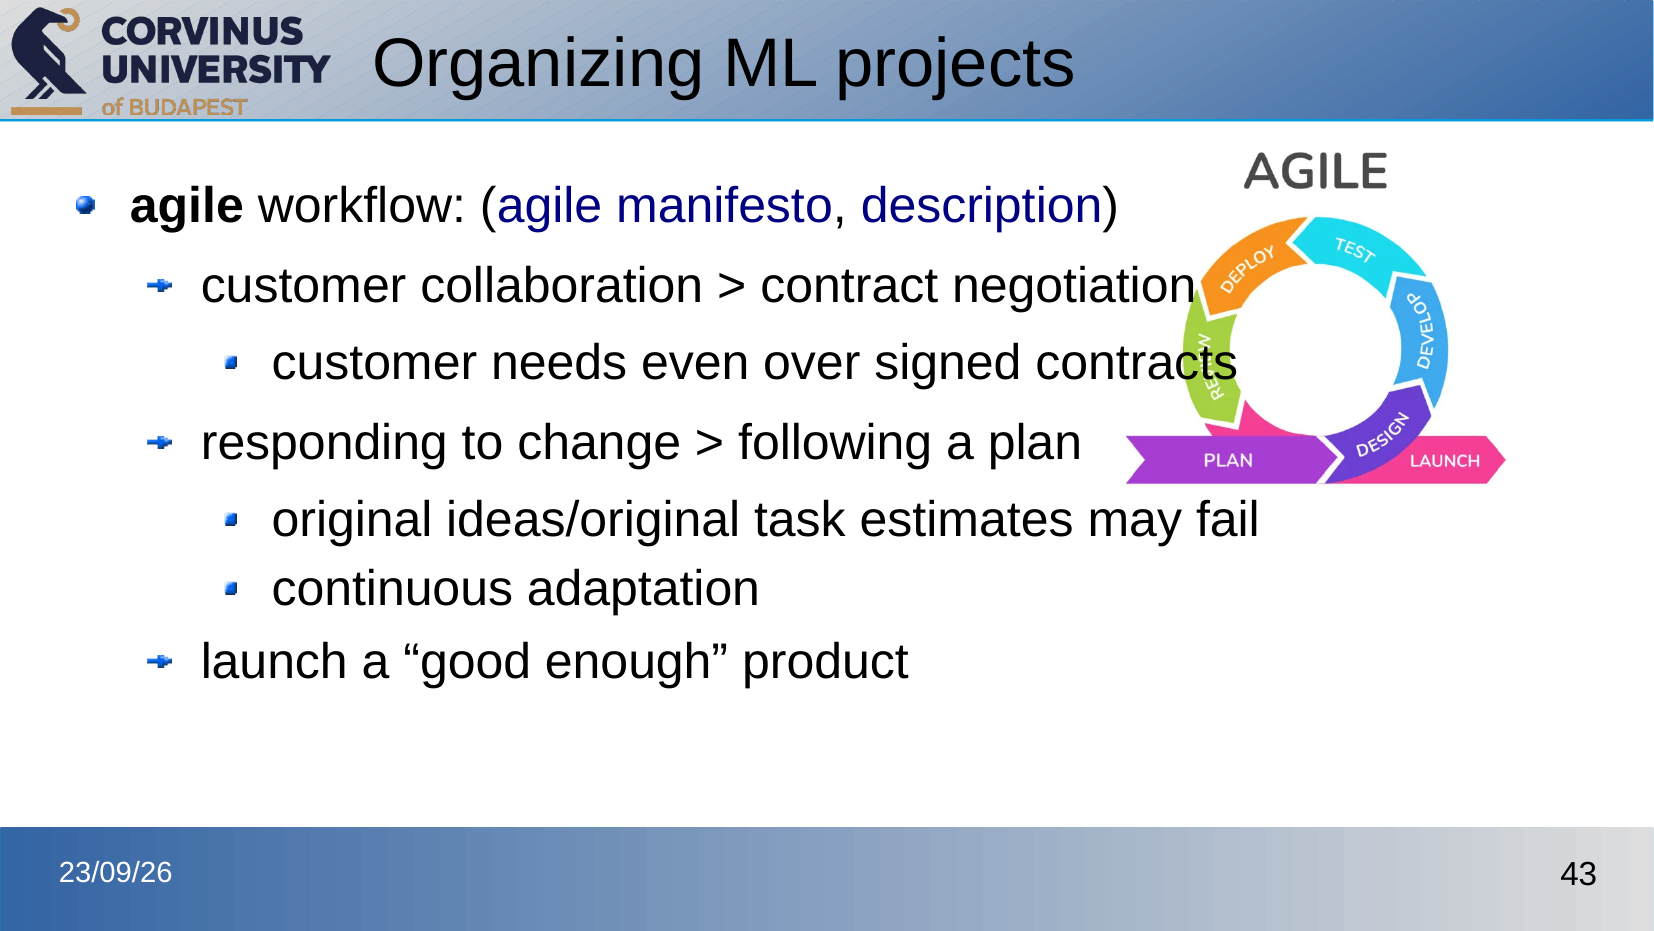

# Organizing ML projects
agile workflow: (agile manifesto, description)
customer collaboration > contract negotiation
customer needs even over signed contracts
responding to change > following a plan
original ideas/original task estimates may fail
continuous adaptation
launch a “good enough” product